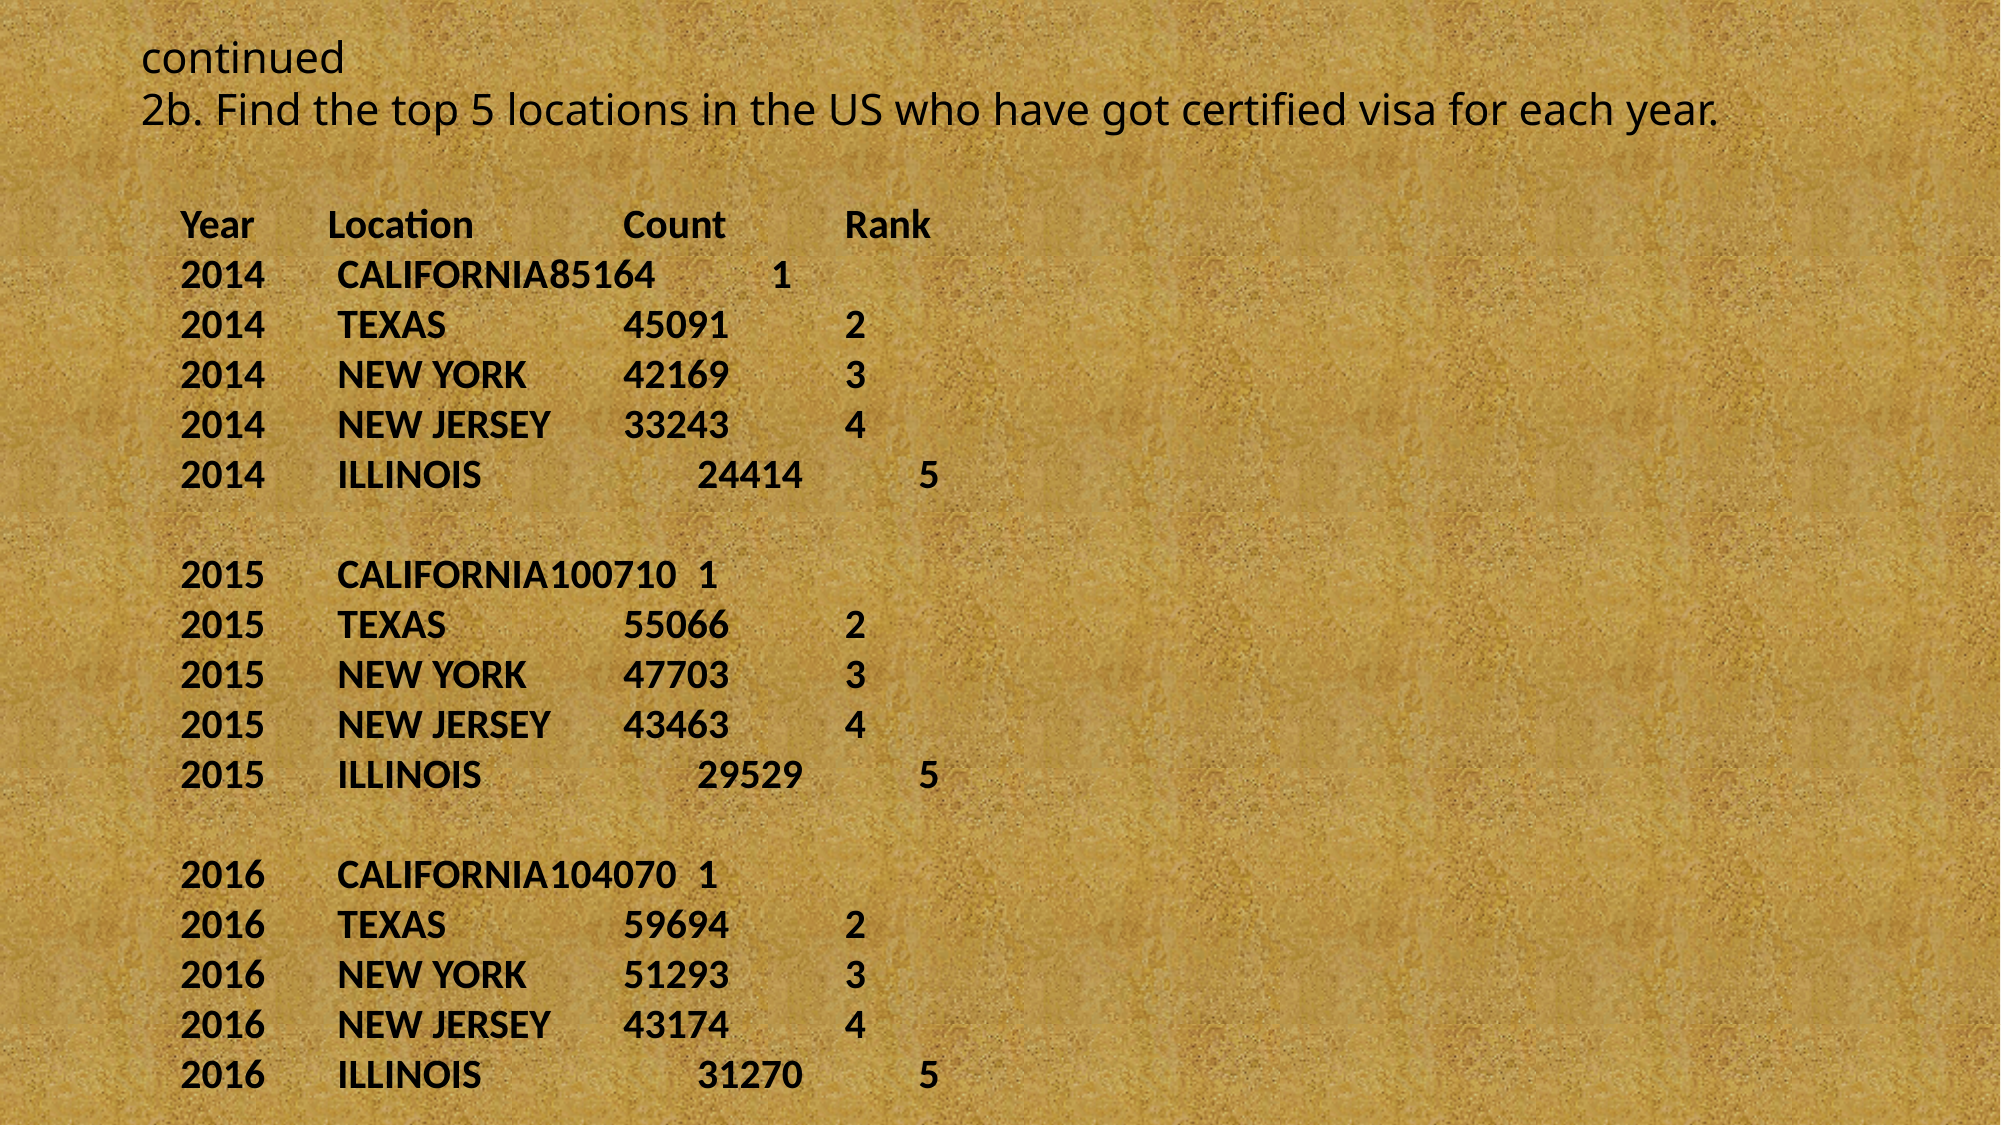

# continued 2b. Find the top 5 locations in the US who have got certified visa for each year.
Year	Location			Count		Rank
2014	 CALIFORNIA	85164	 	1
2014	 TEXAS			45091	 	2
2014	 NEW YORK		42169	 	3
2014	 NEW JERSEY	33243	 	4
2014	 ILLINOIS			24414	 	5
2015	 CALIFORNIA	100710	1
2015	 TEXAS			55066	 	2
2015	 NEW YORK		47703	 	3
2015	 NEW JERSEY	43463	 	4
2015	 ILLINOIS			29529	 	5
2016	 CALIFORNIA	104070	1
2016	 TEXAS			59694	 	2
2016	 NEW YORK		51293	 	3
2016	 NEW JERSEY	43174	 	4
2016	 ILLINOIS			31270	 	5